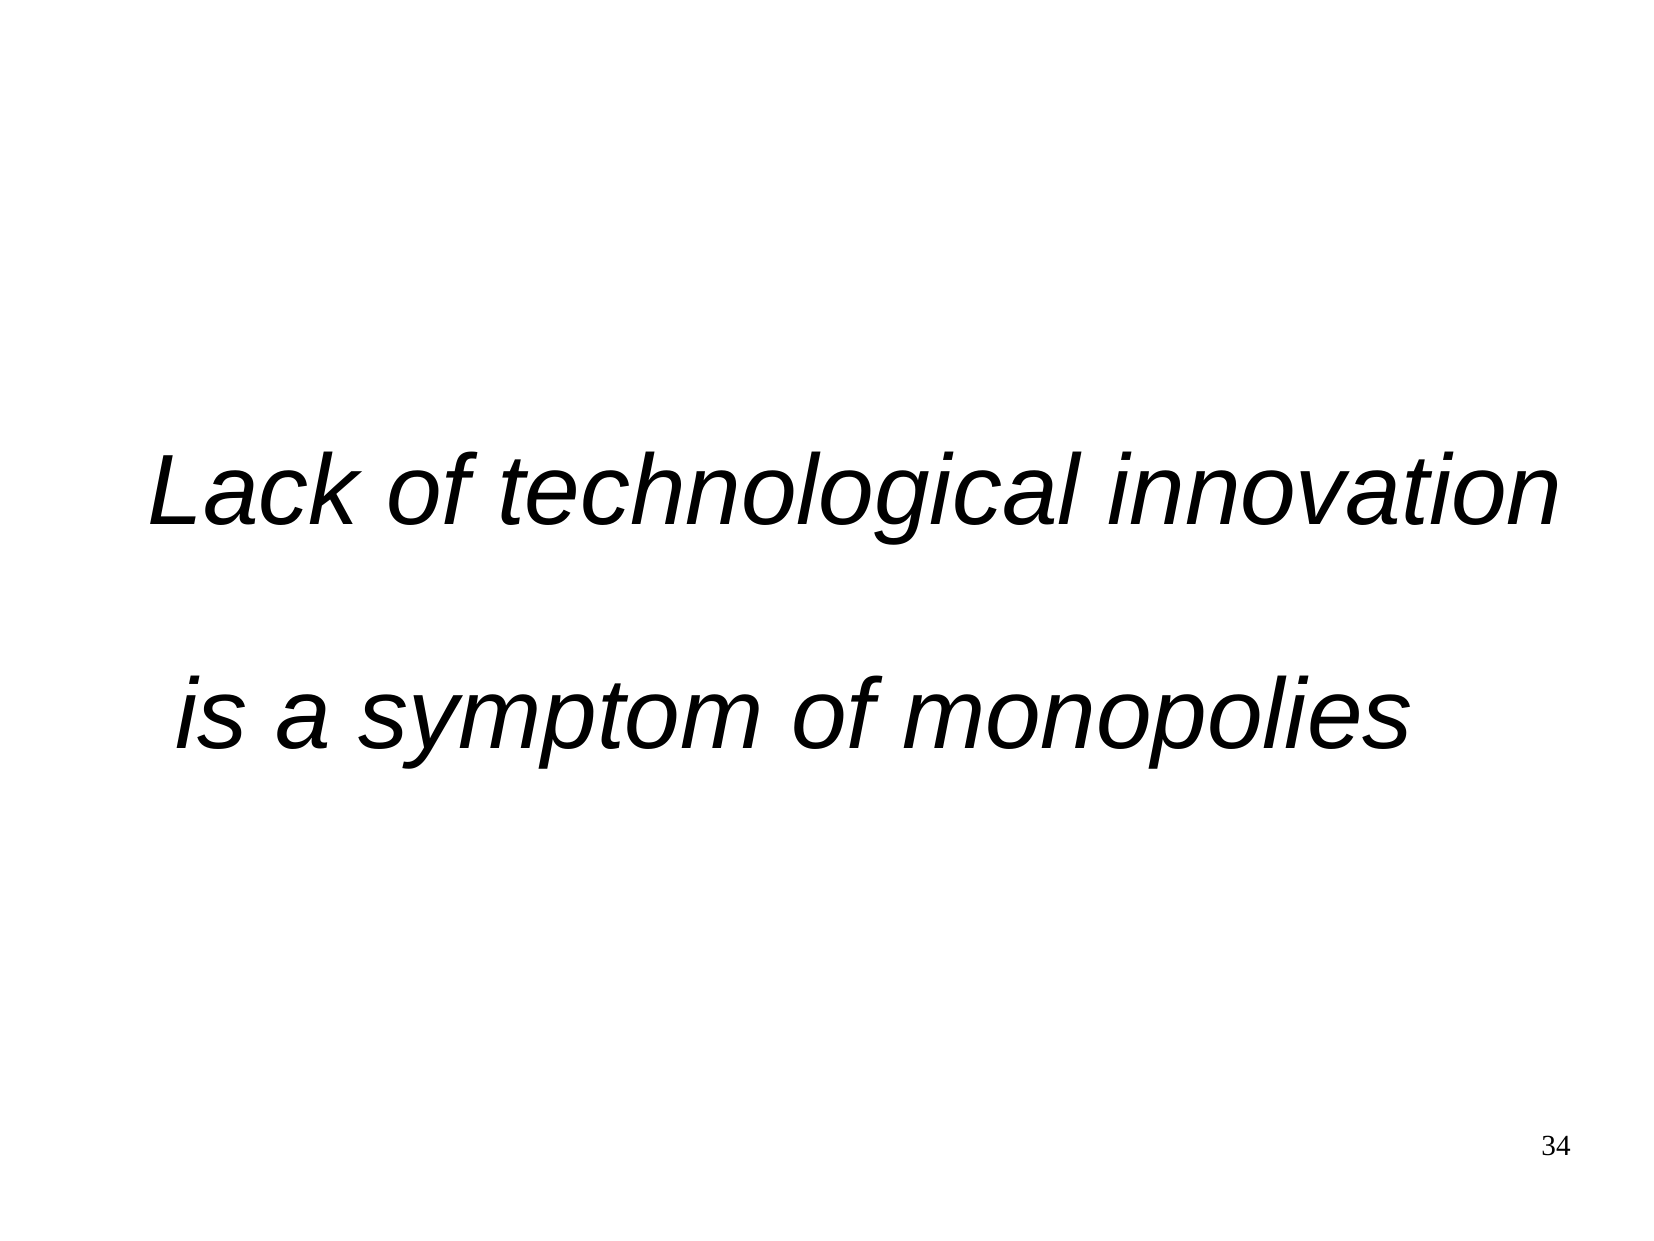

# Lack of technological innovation is a symptom of monopolies
34